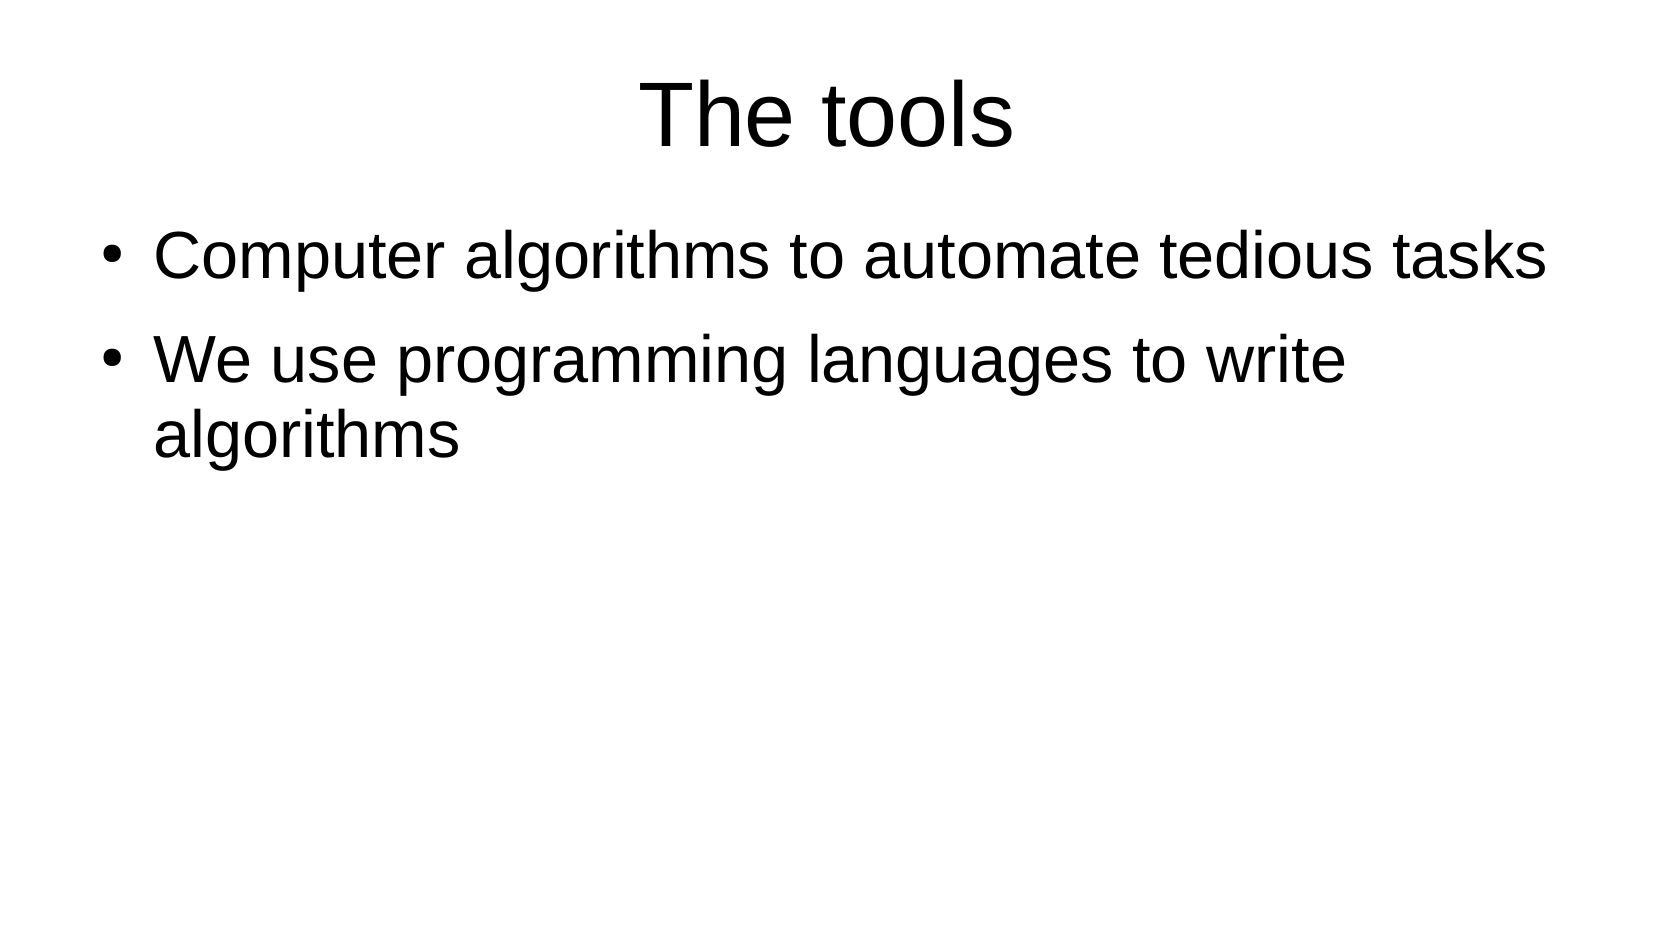

# The tools
Computer algorithms to automate tedious tasks
We use programming languages to write algorithms